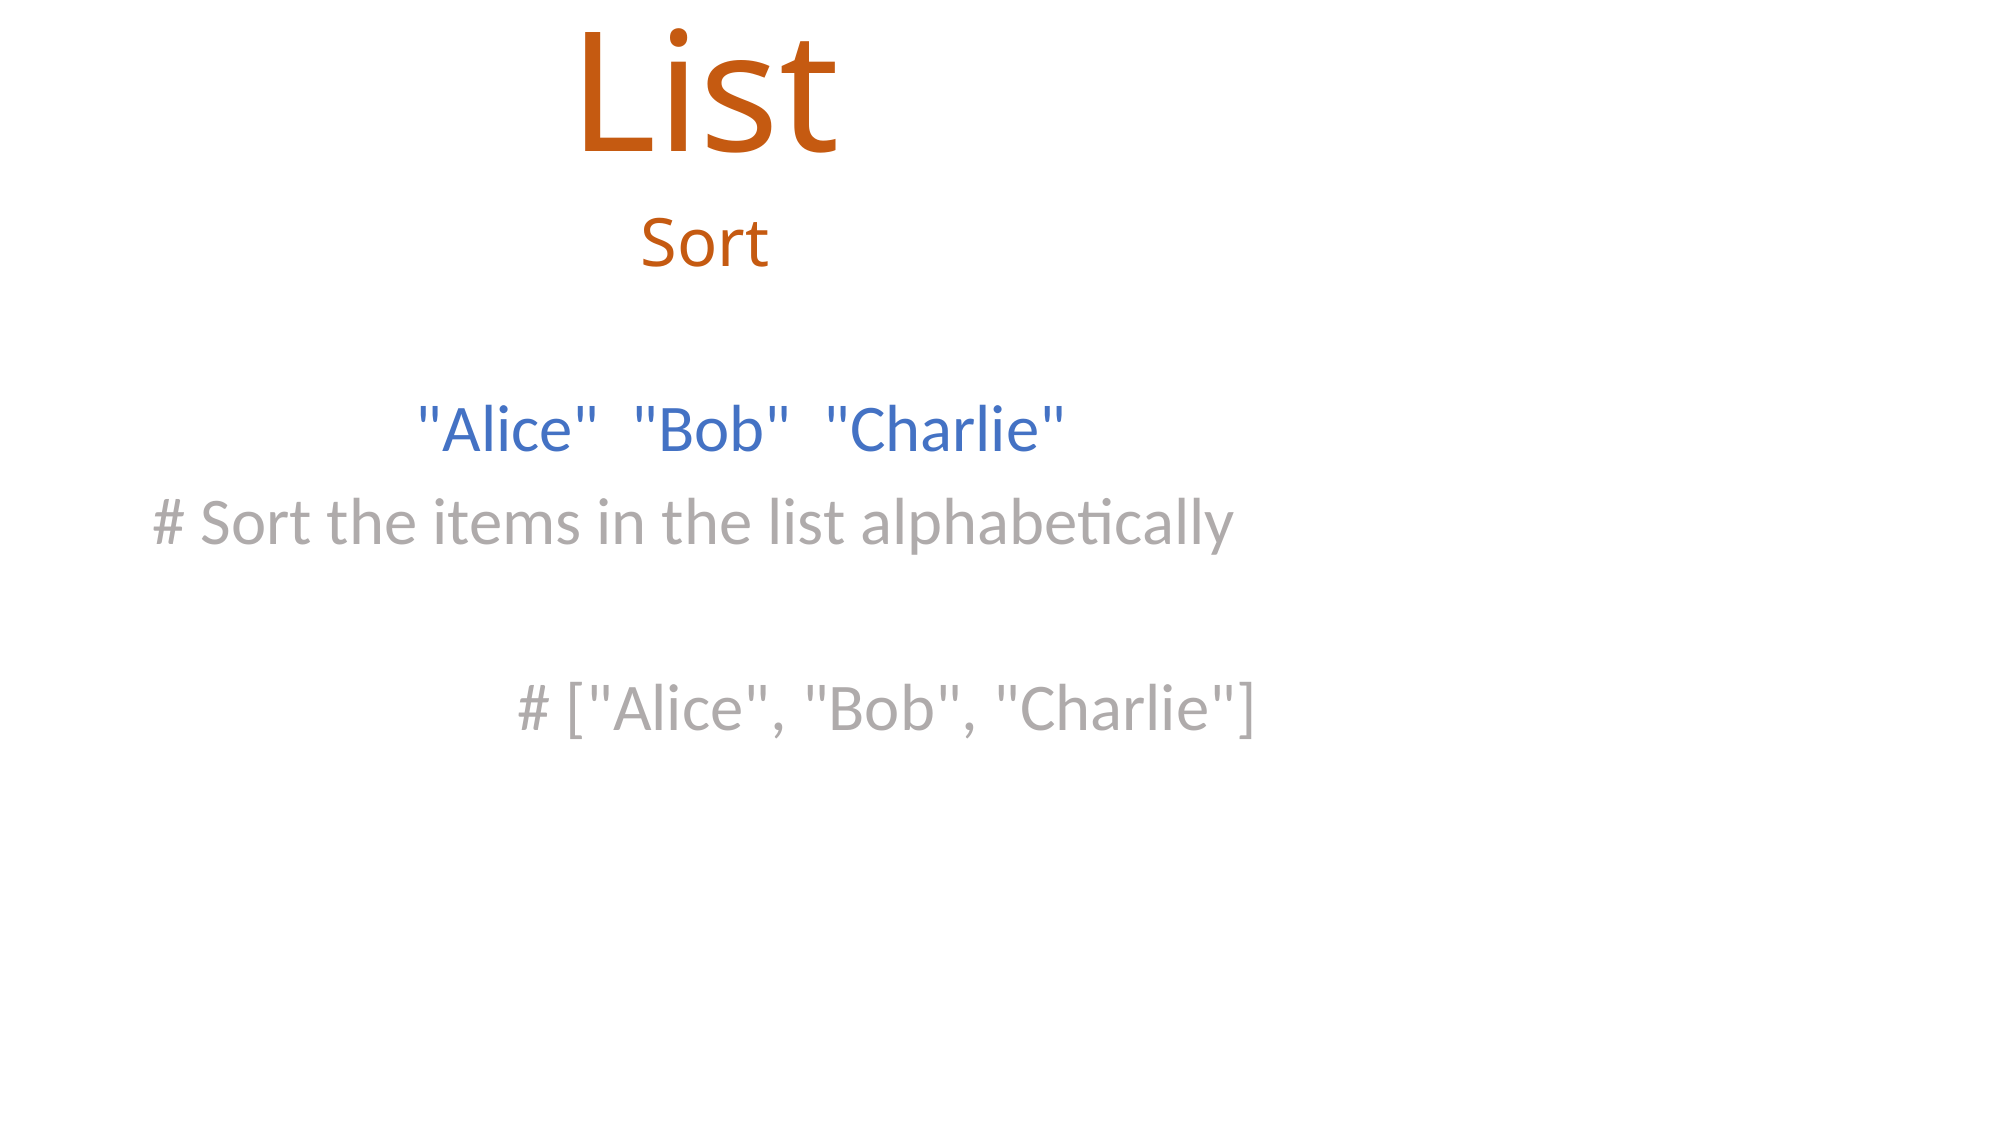

# List
Sort
names = ["Alice", "Bob", "Charlie"]
# Sort the items in the list alphabetically
names.sort()
print(names) # ["Alice", "Bob", "Charlie"]